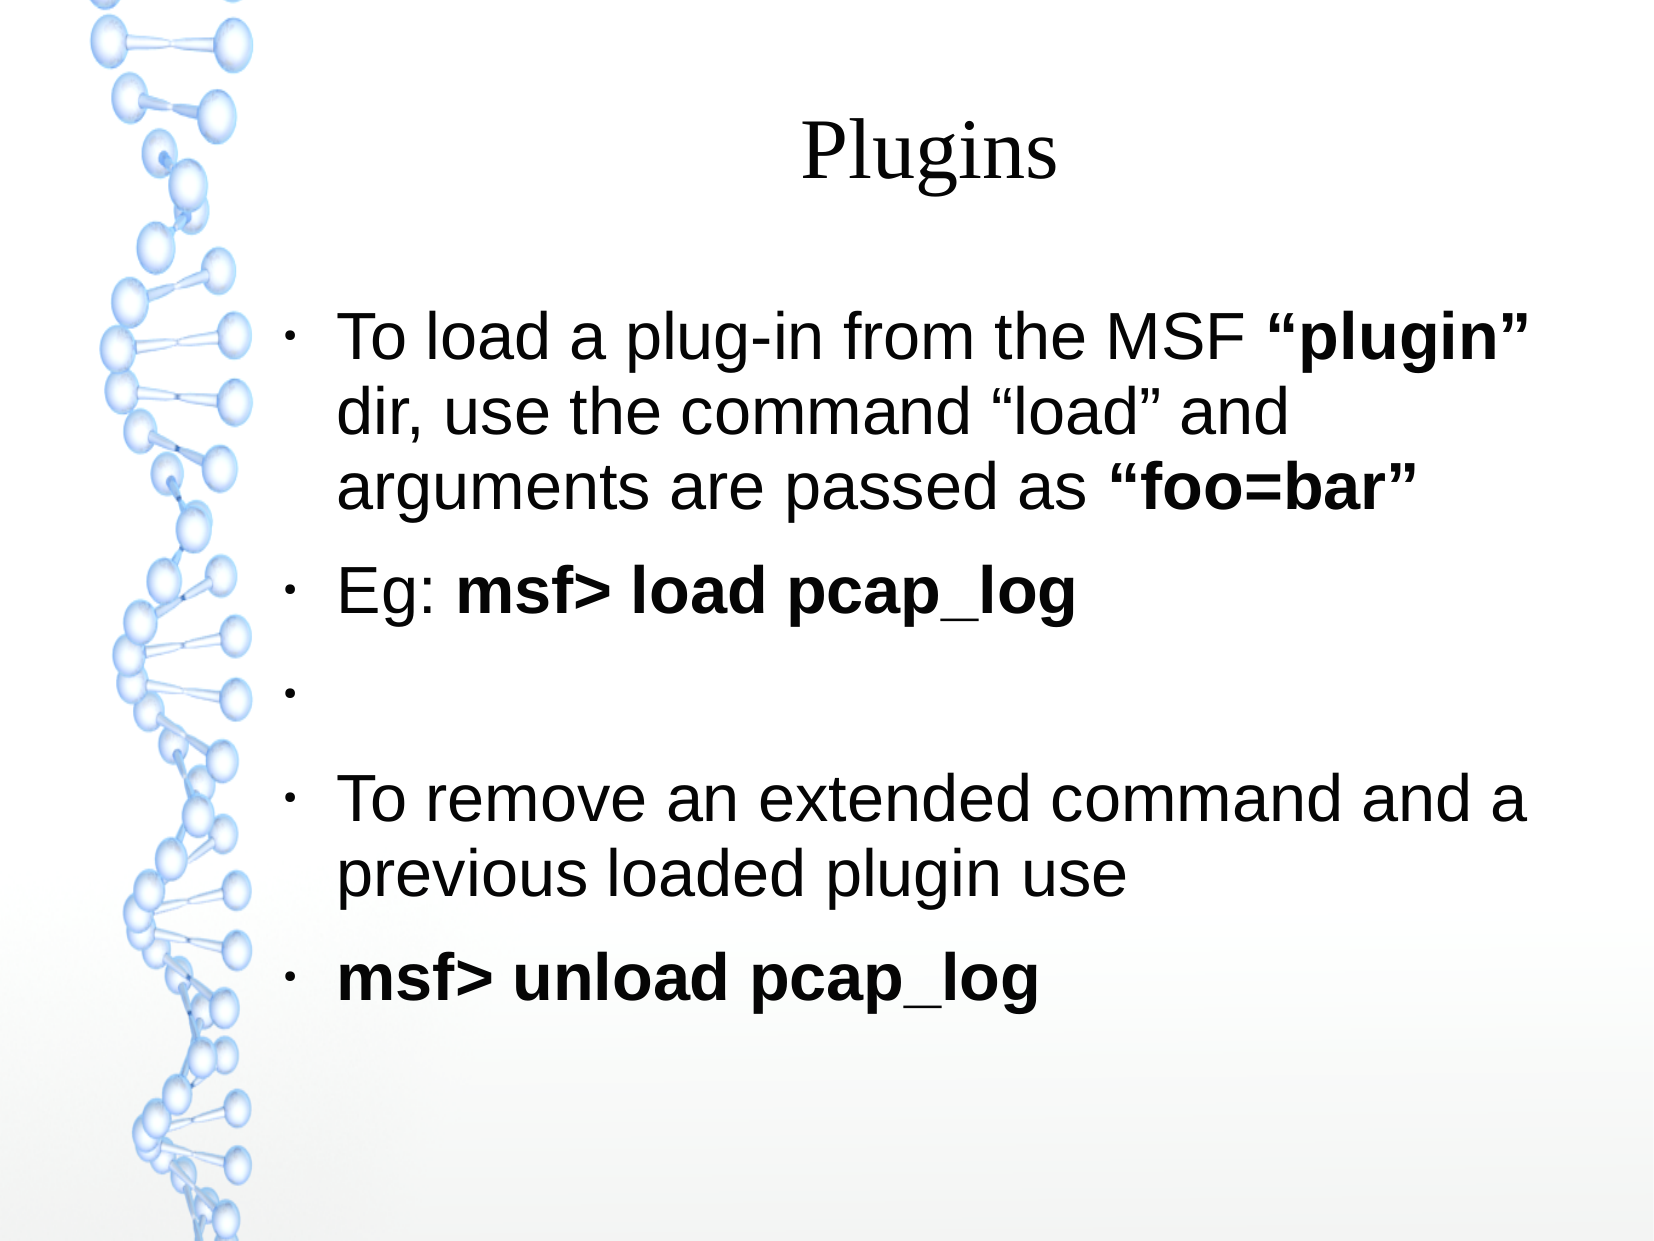

# Plugins
To load a plug-in from the MSF “plugin” dir, use the command “load” and arguments are passed as “foo=bar”
Eg: msf> load pcap_log
To remove an extended command and a previous loaded plugin use
msf> unload pcap_log